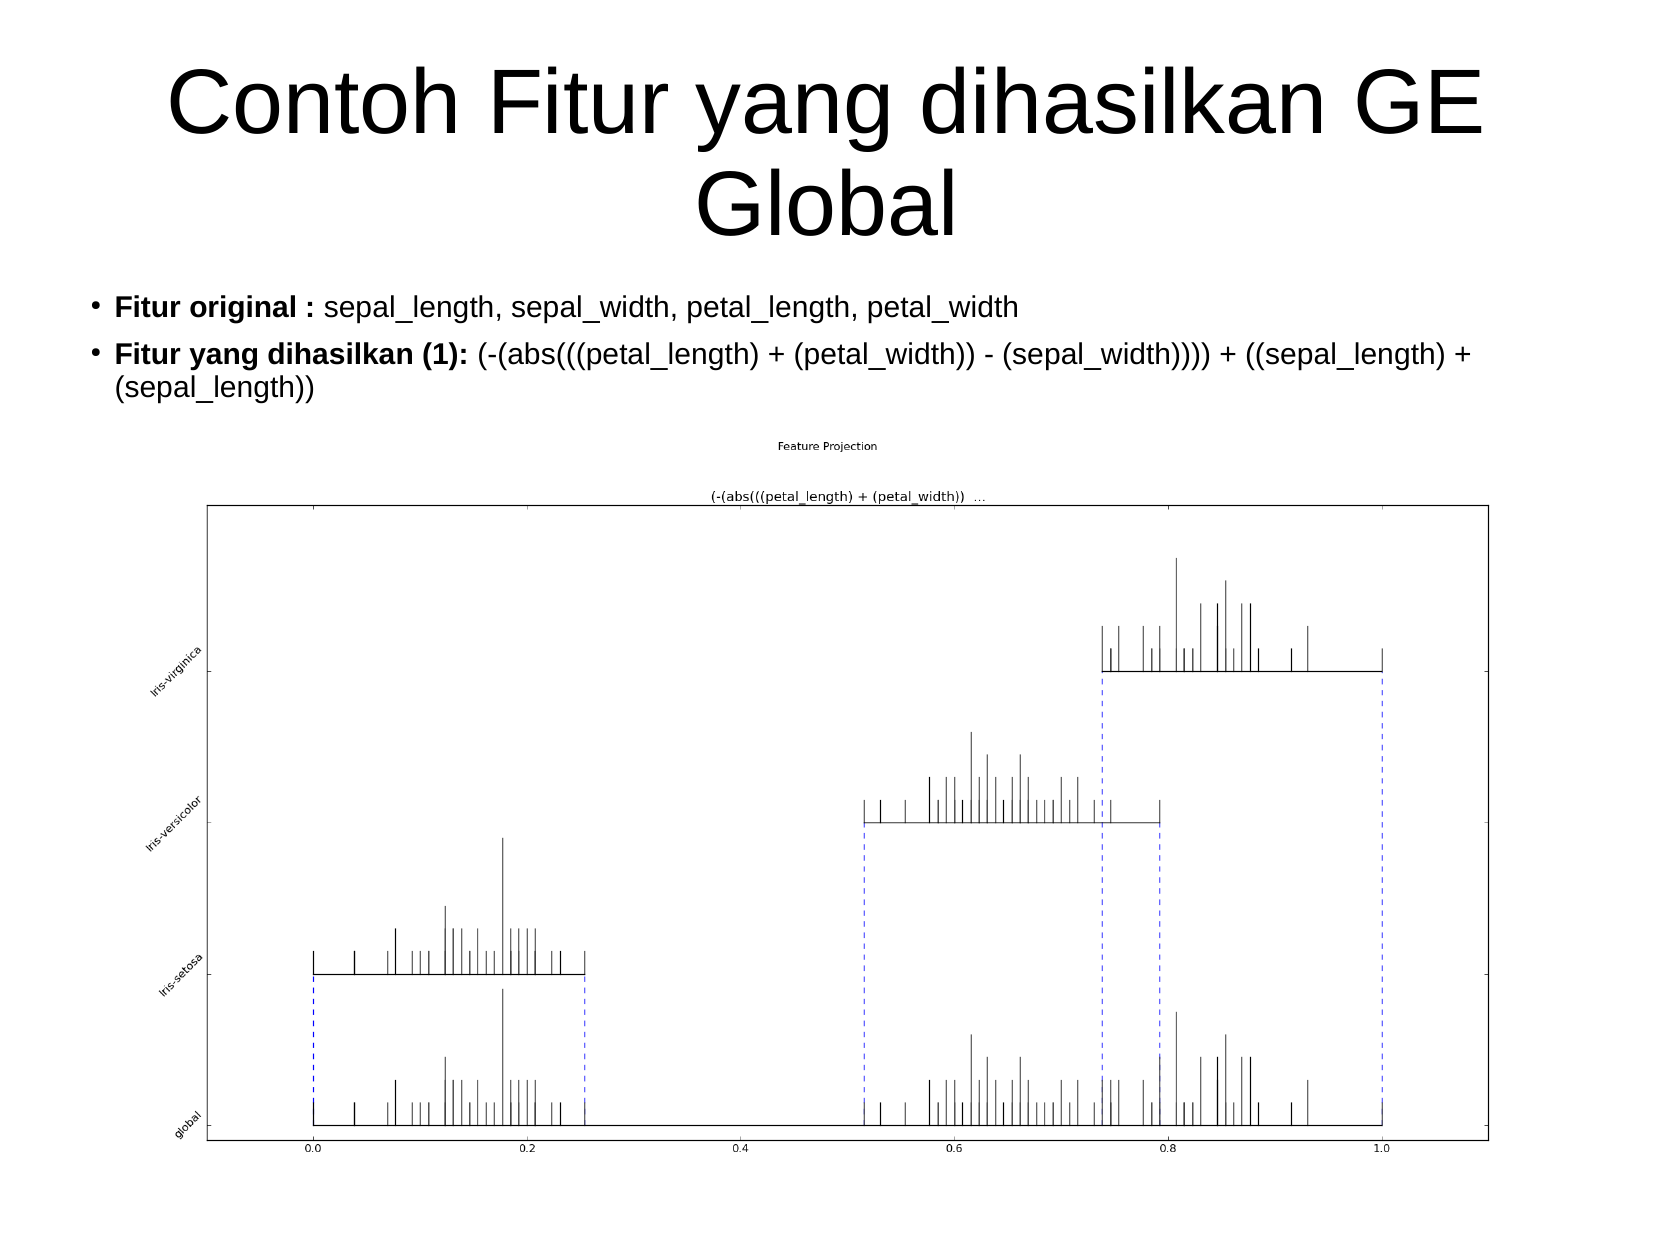

# Contoh Fitur yang dihasilkan GE Global
Fitur original : sepal_length, sepal_width, petal_length, petal_width
Fitur yang dihasilkan (1): (-(abs(((petal_length) + (petal_width)) - (sepal_width)))) + ((sepal_length) + (sepal_length))